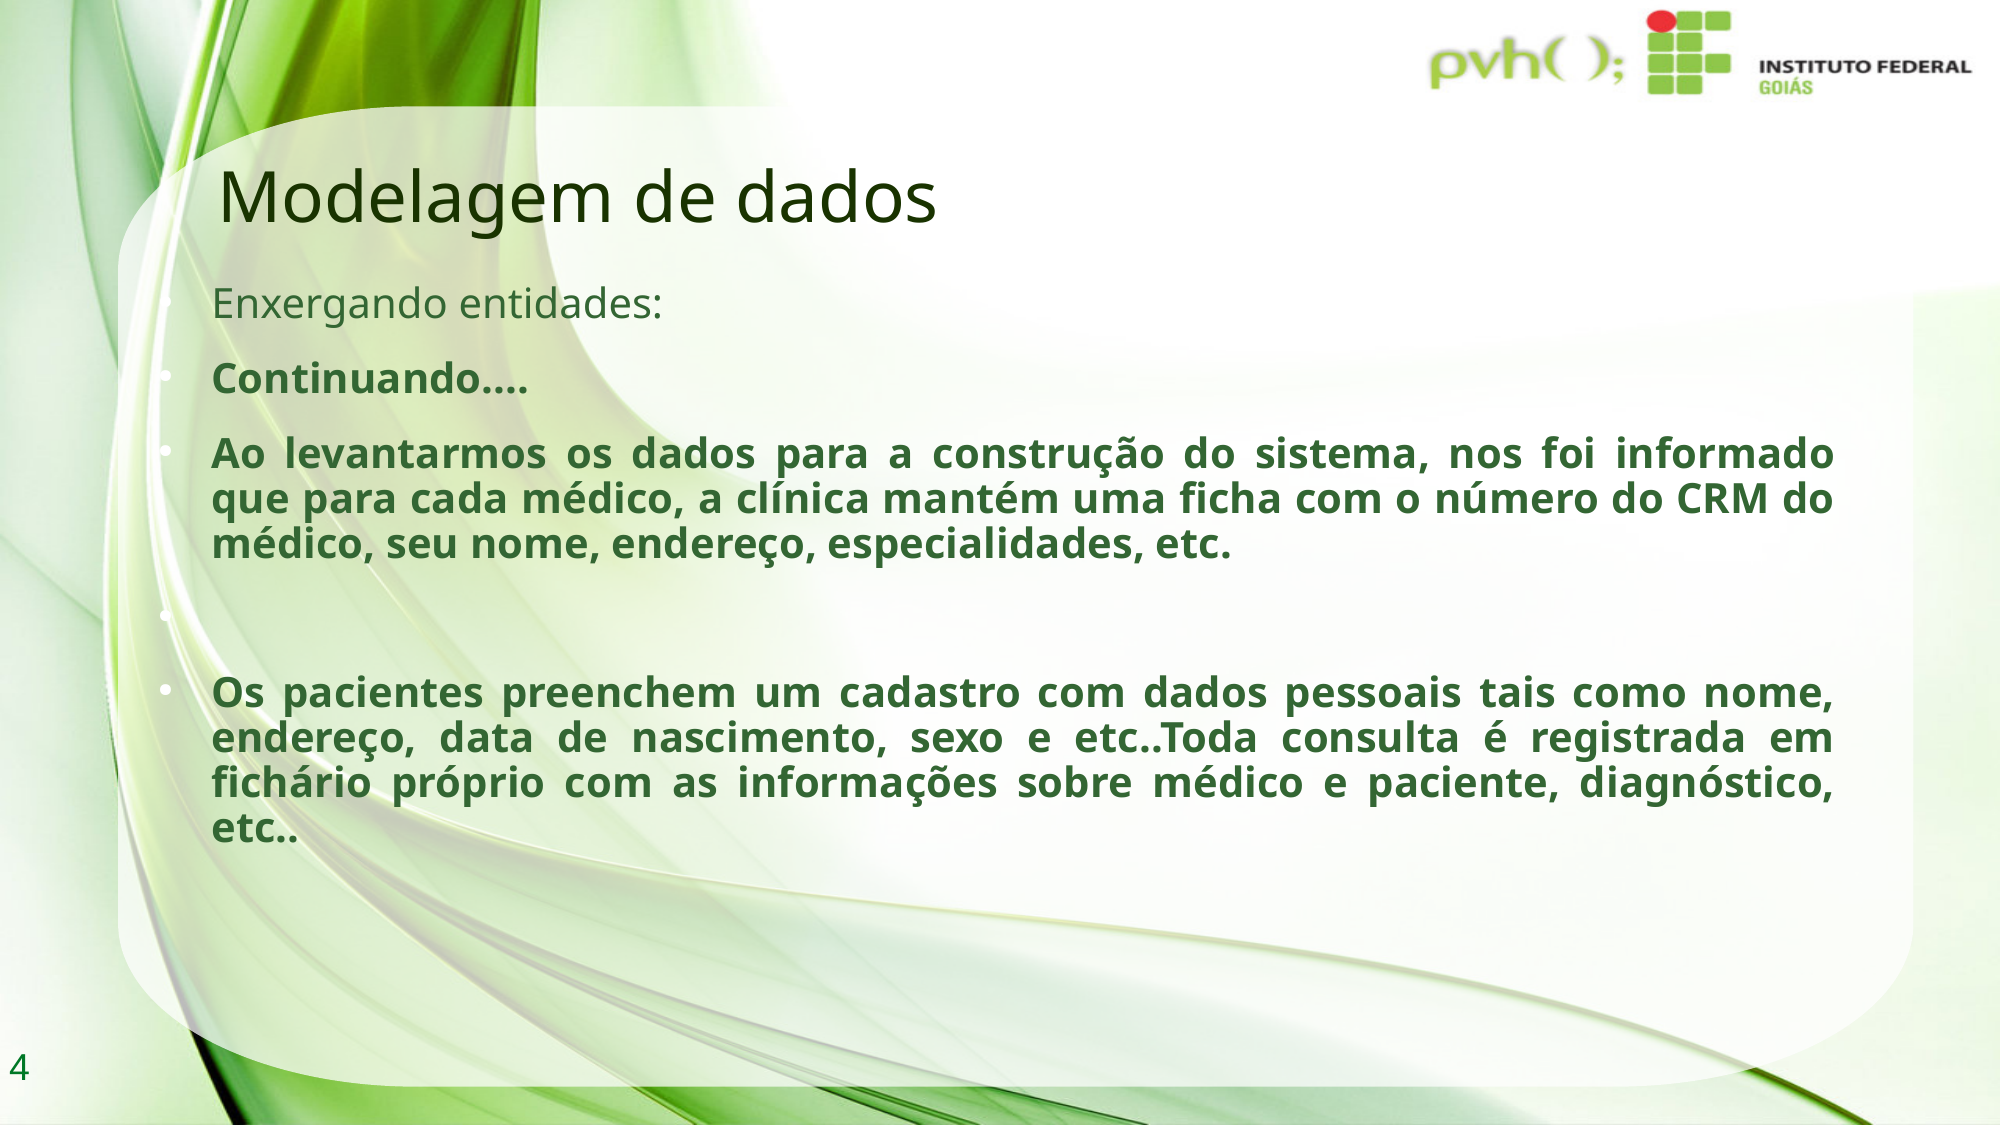

# Modelagem de dados
Enxergando entidades:
Continuando....
Ao levantarmos os dados para a construção do sistema, nos foi informado que para cada médico, a clínica mantém uma ficha com o número do CRM do médico, seu nome, endereço, especialidades, etc.
Os pacientes preenchem um cadastro com dados pessoais tais como nome, endereço, data de nascimento, sexo e etc..Toda consulta é registrada em fichário próprio com as informações sobre médico e paciente, diagnóstico, etc..
4